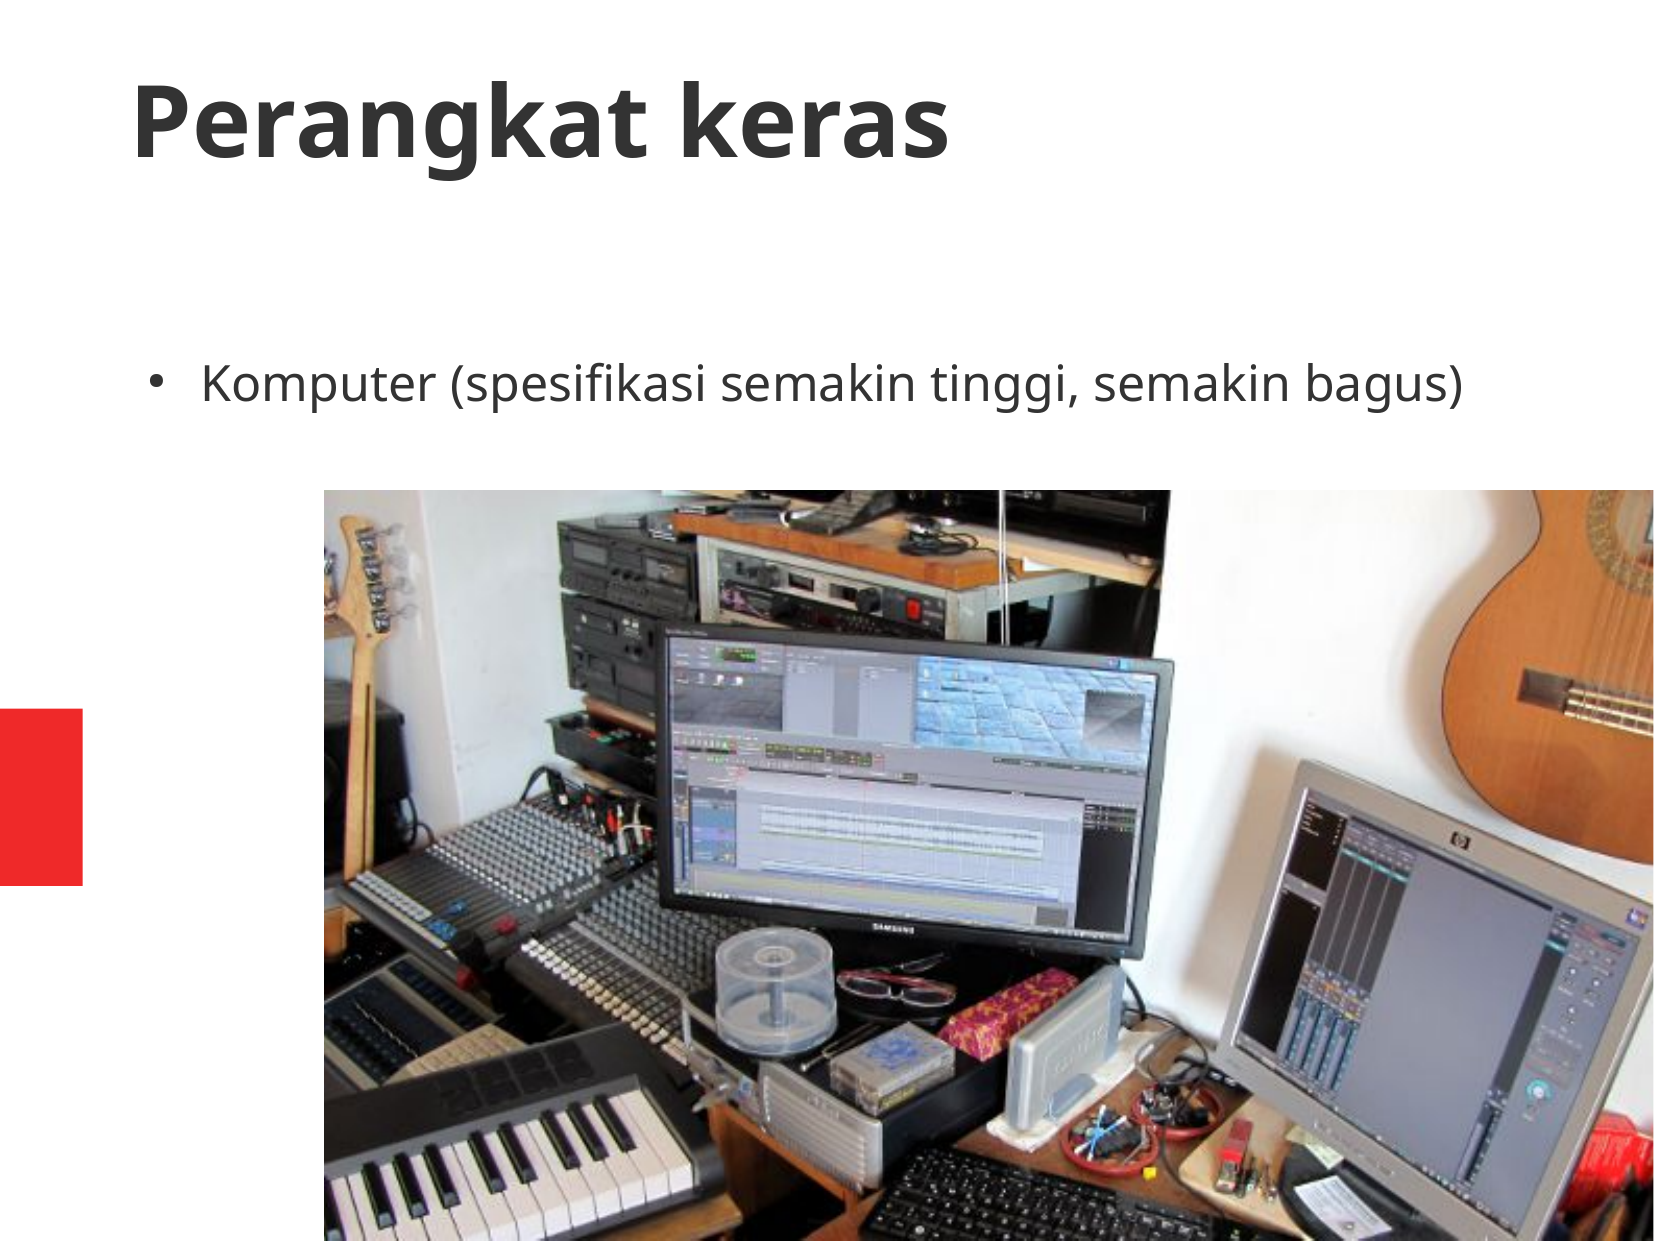

# Perangkat keras
Komputer (spesifikasi semakin tinggi, semakin bagus)